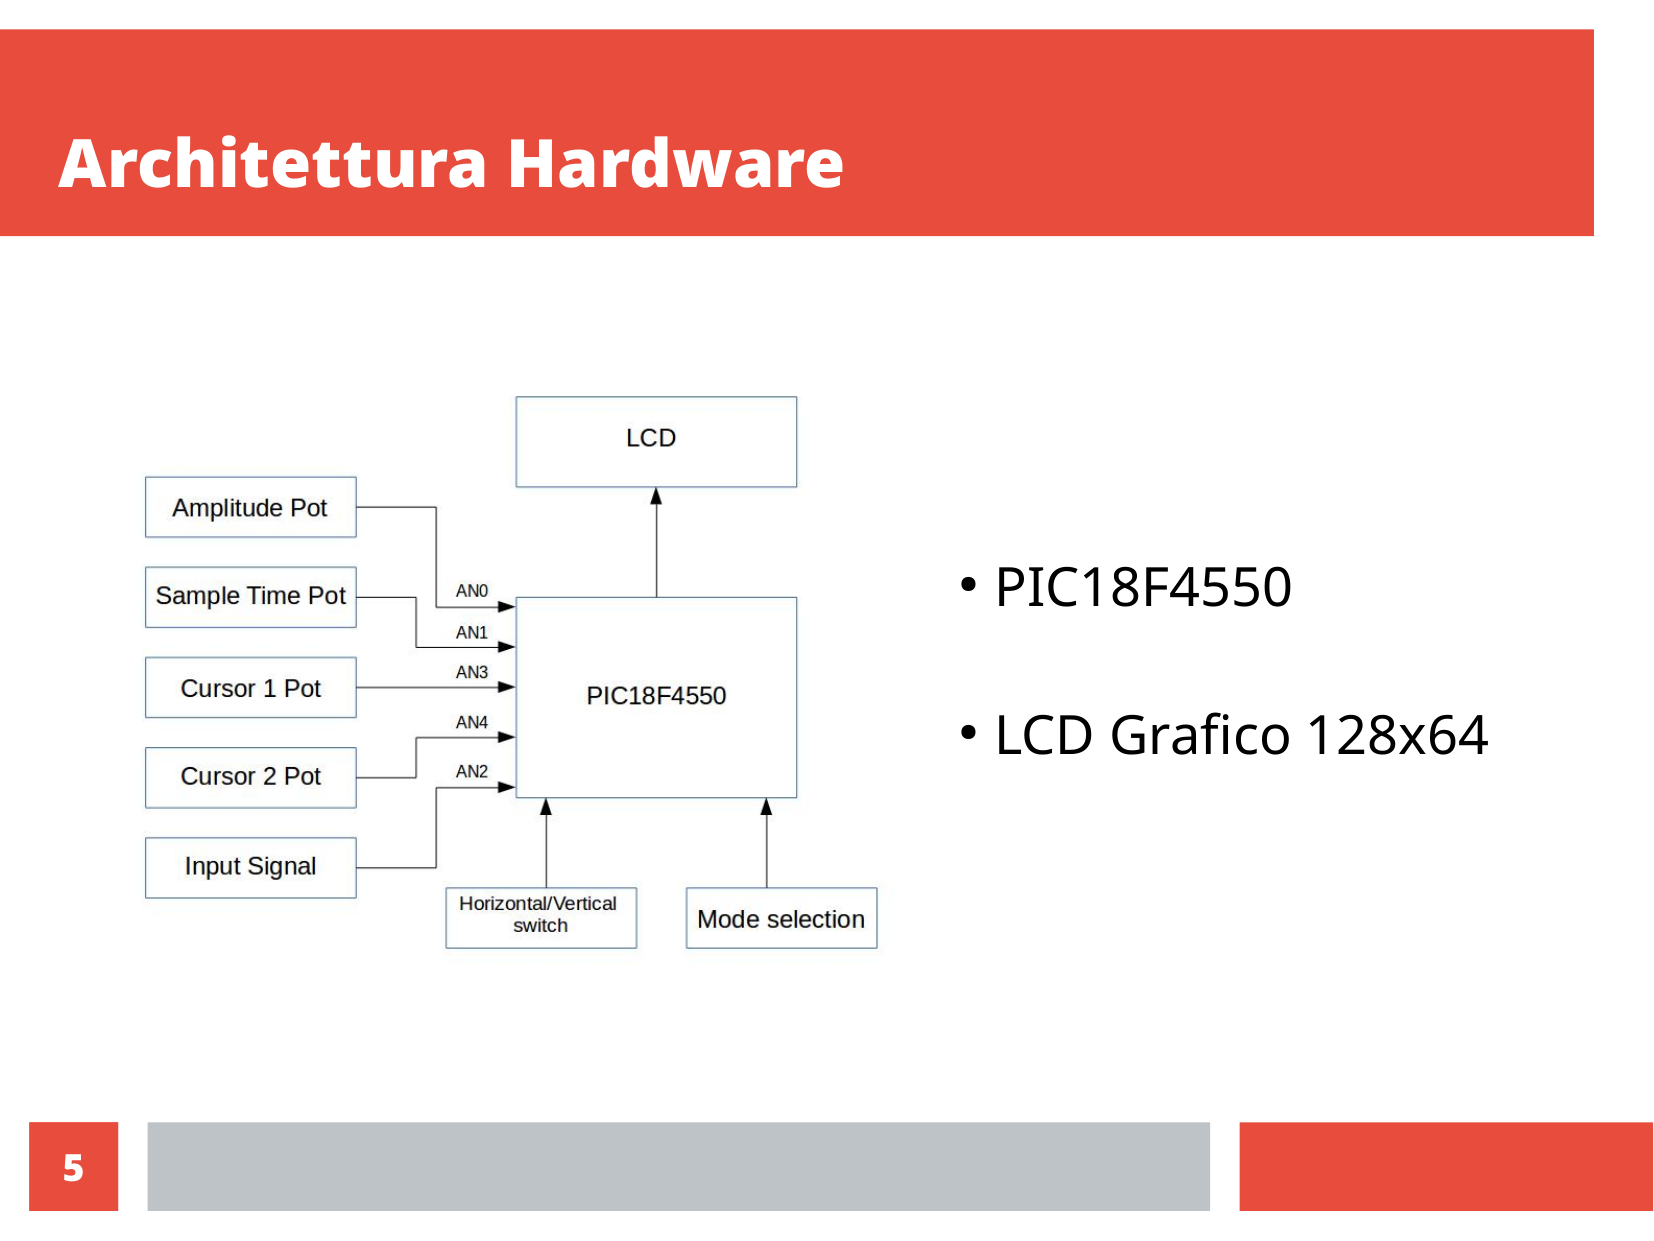

# Architettura Hardware
PIC18F4550
LCD Grafico 128x64
5